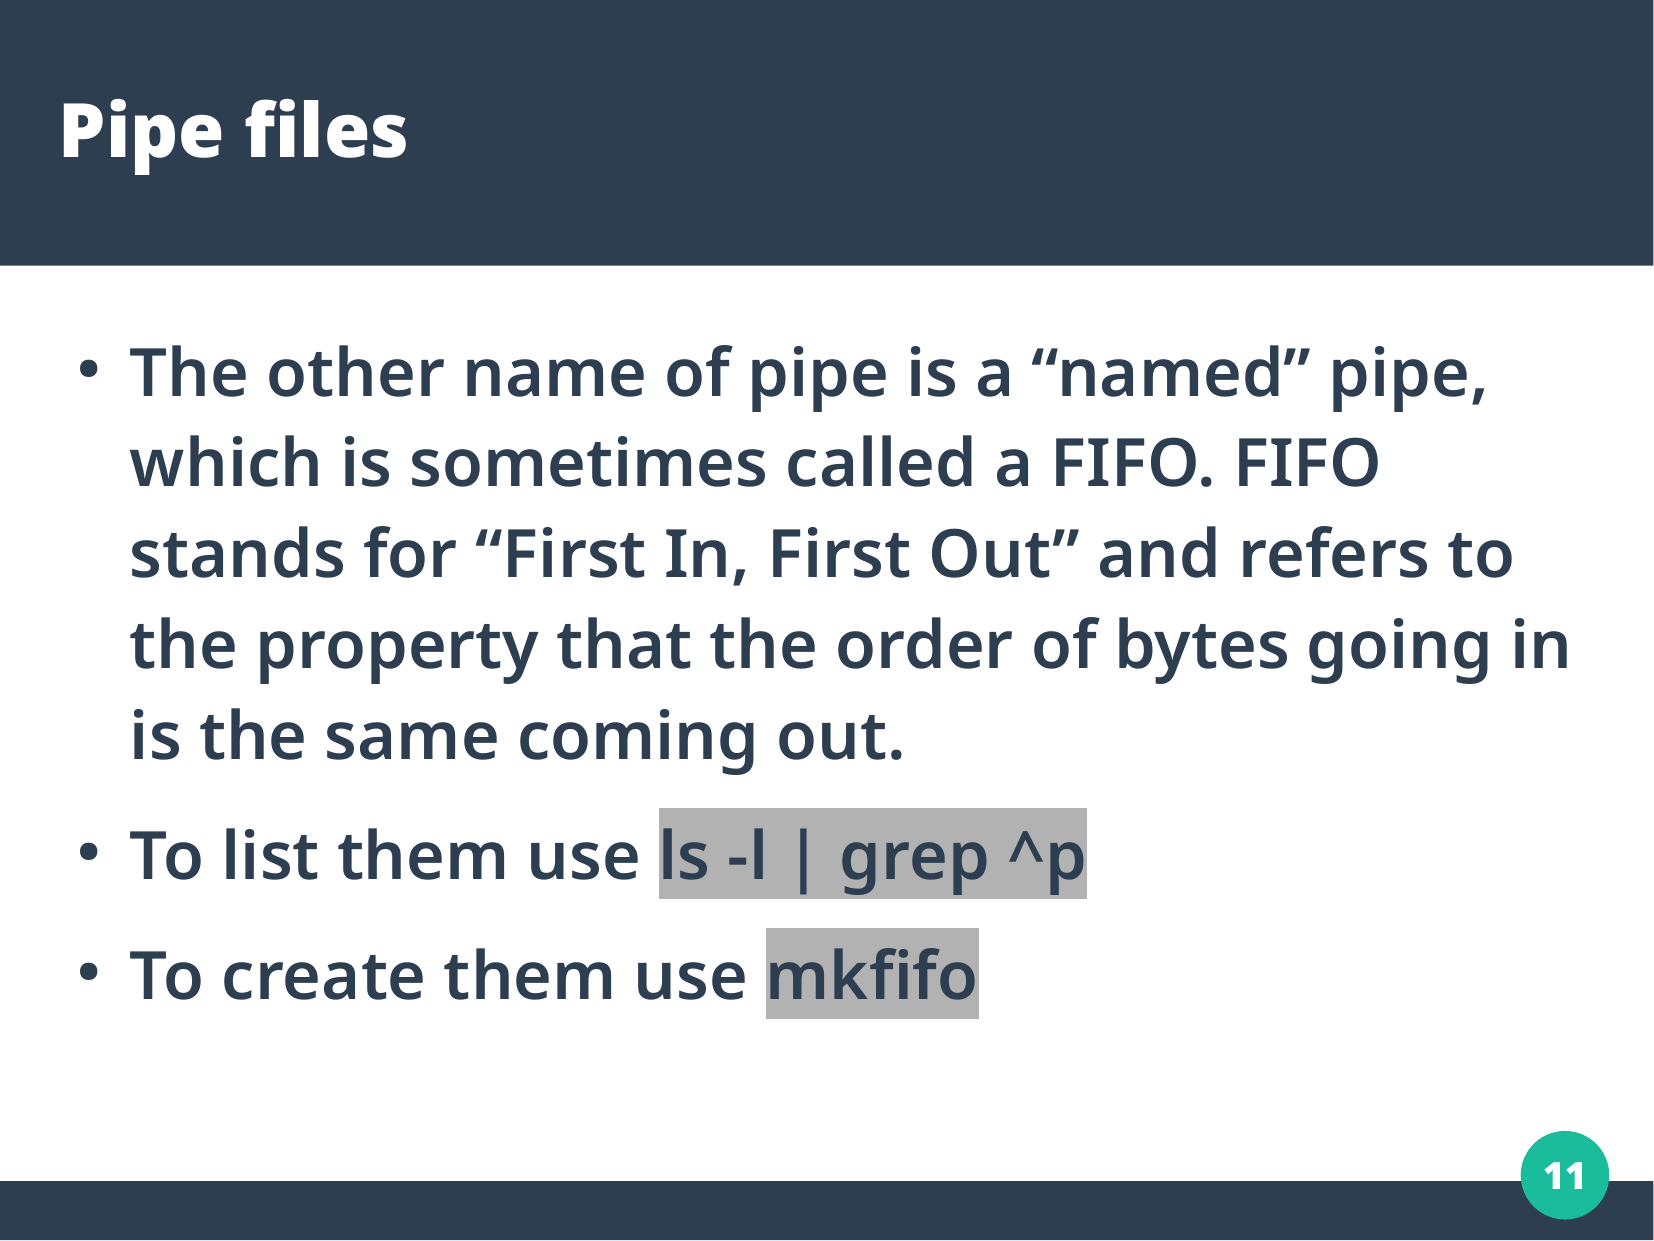

# Pipe files
The other name of pipe is a “named” pipe, which is sometimes called a FIFO. FIFO stands for “First In, First Out” and refers to the property that the order of bytes going in is the same coming out.
To list them use ls -l | grep ^p
To create them use mkfifo
11